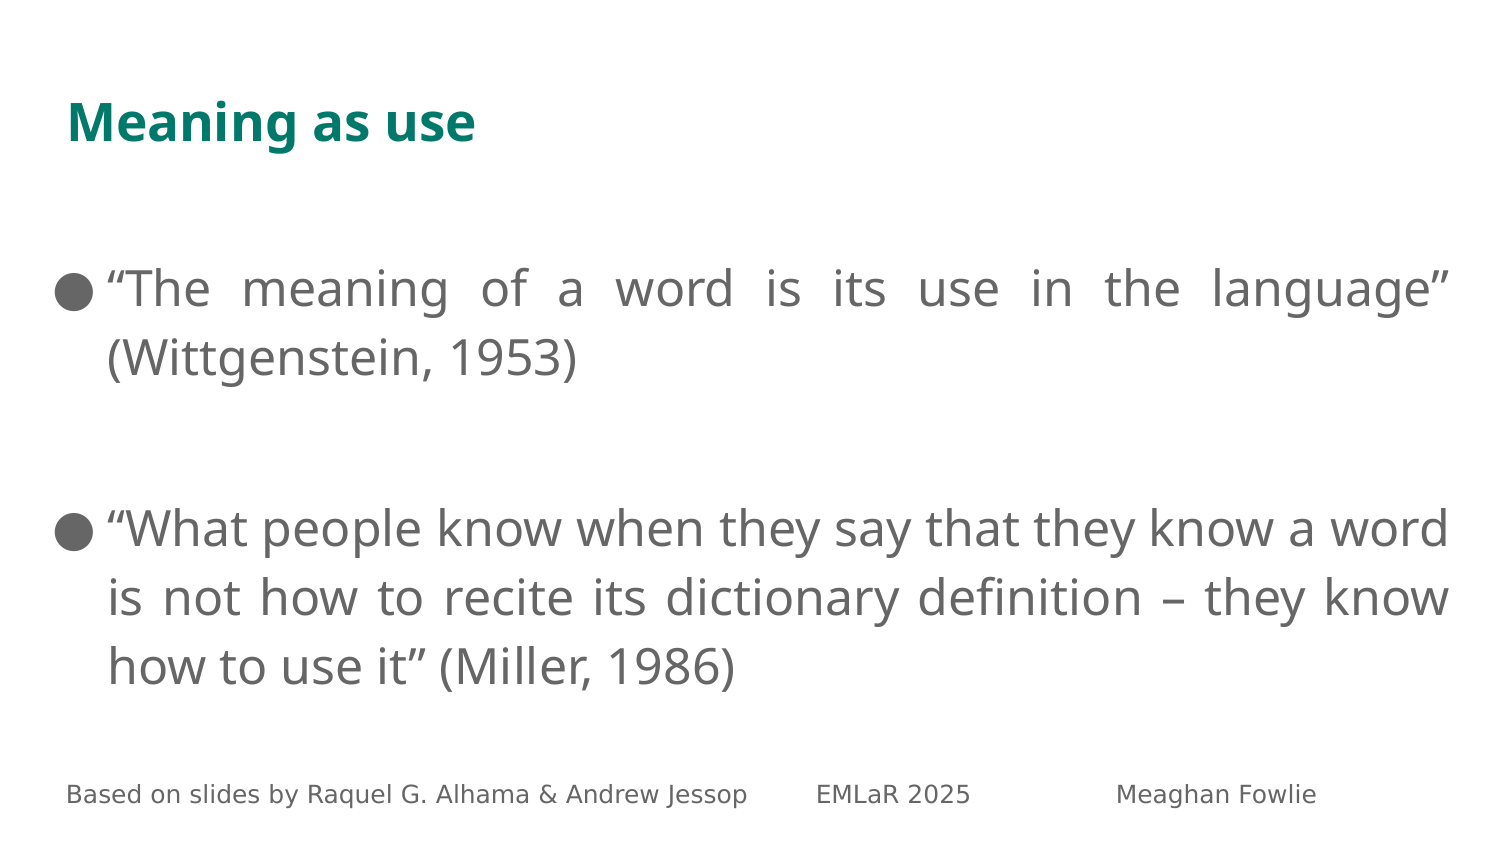

# Meaning as use
“The meaning of a word is its use in the language” (Wittgenstein, 1953)
“What people know when they say that they know a word is not how to recite its dictionary definition – they know how to use it” (Miller, 1986)